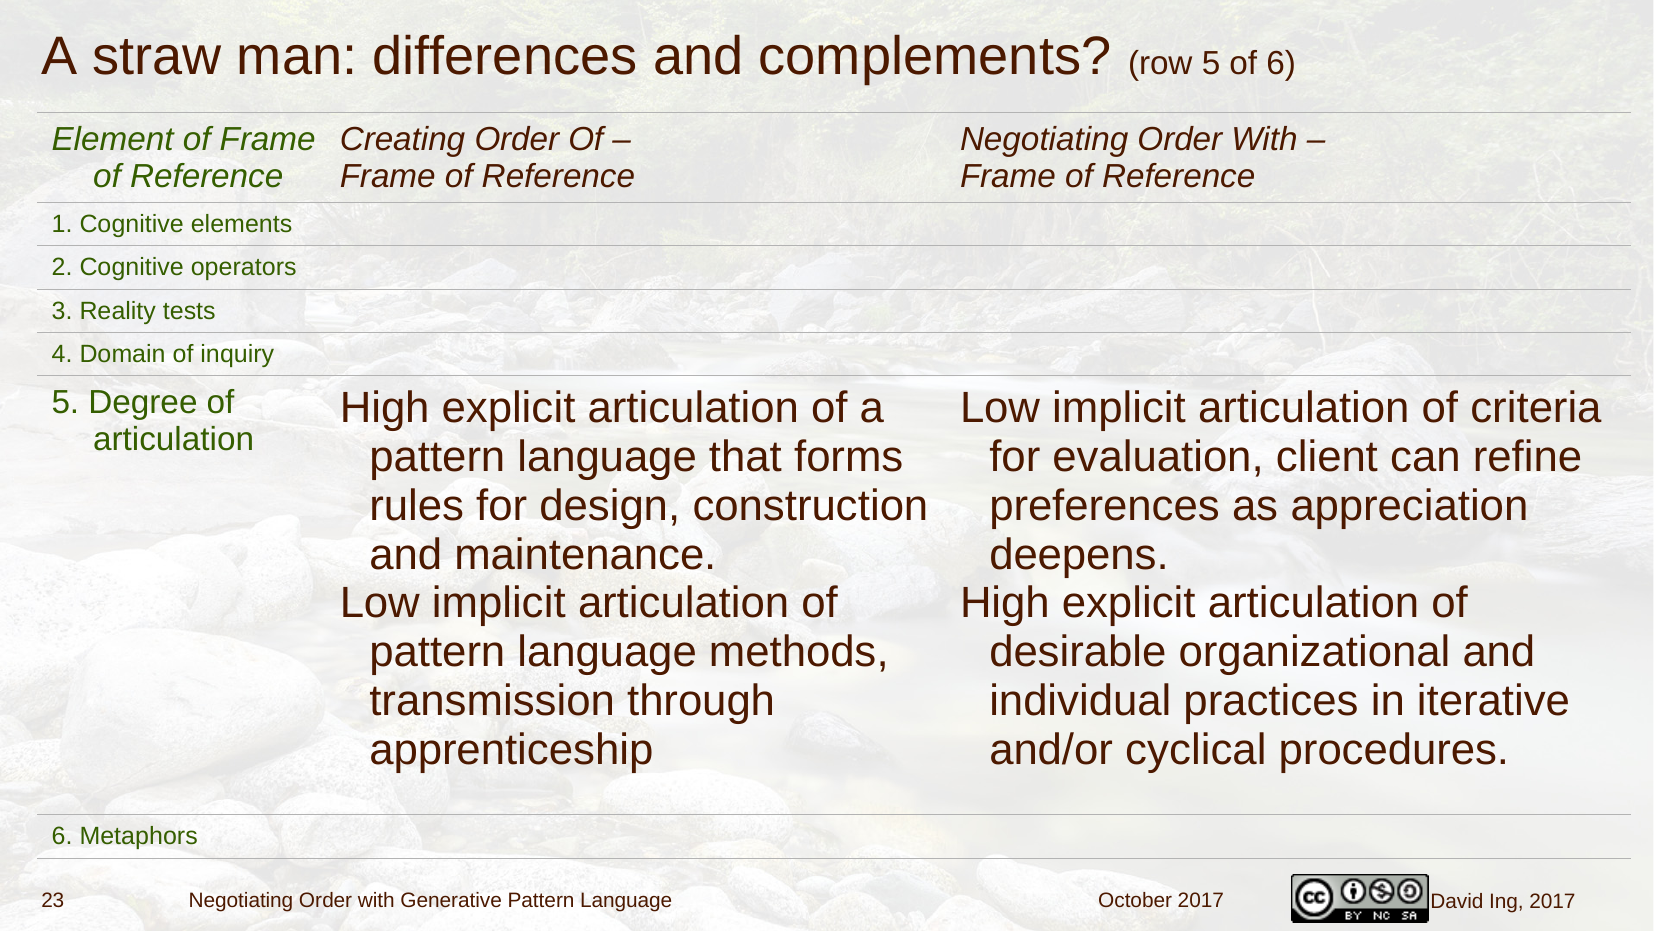

# A straw man: differences and complements? (row 5 of 6)
| Element of Frame of Reference | Creating Order Of – Frame of Reference | Negotiating Order With – Frame of Reference |
| --- | --- | --- |
| 1. Cognitive elements | | |
| 2. Cognitive operators | | |
| 3. Reality tests | | |
| 4. Domain of inquiry | | |
| 5. Degree of articulation | High explicit articulation of a pattern language that forms rules for design, construction and maintenance. Low implicit articulation of pattern language methods, transmission through apprenticeship | Low implicit articulation of criteria for evaluation, client can refine preferences as appreciation deepens. High explicit articulation of desirable organizational and individual practices in iterative and/or cyclical procedures. |
| 6. Metaphors | | |
Negotiating Order with Generative Pattern Language
October 2017
23